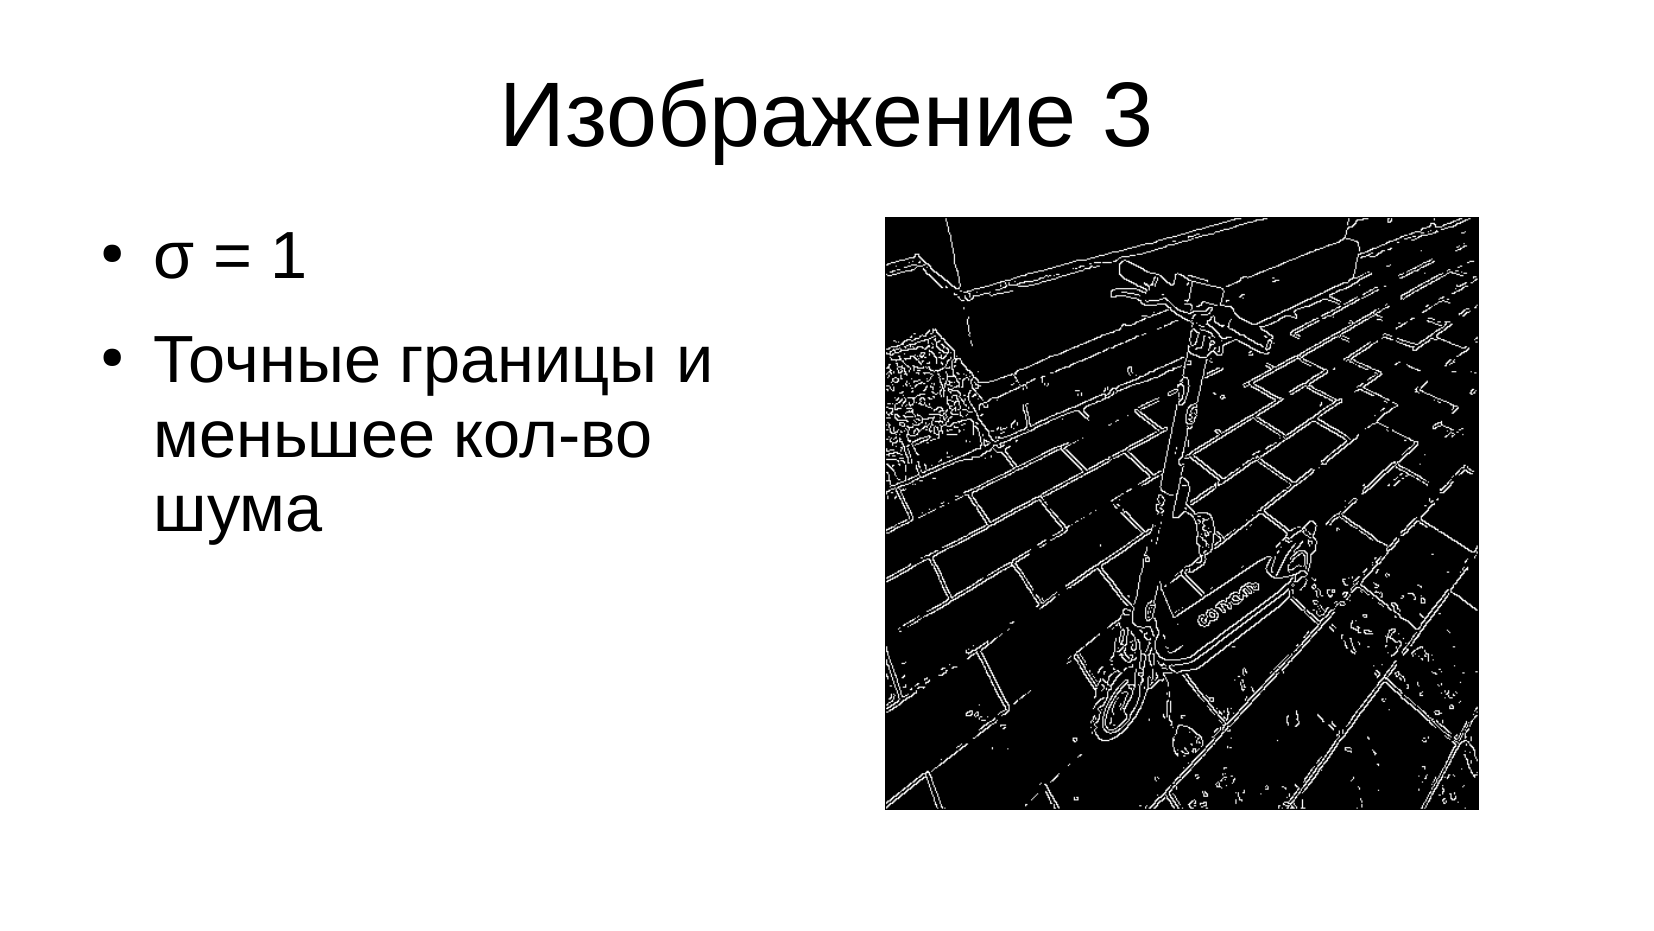

# Изображение 3
σ = 1
Точные границы и меньшее кол-во шума